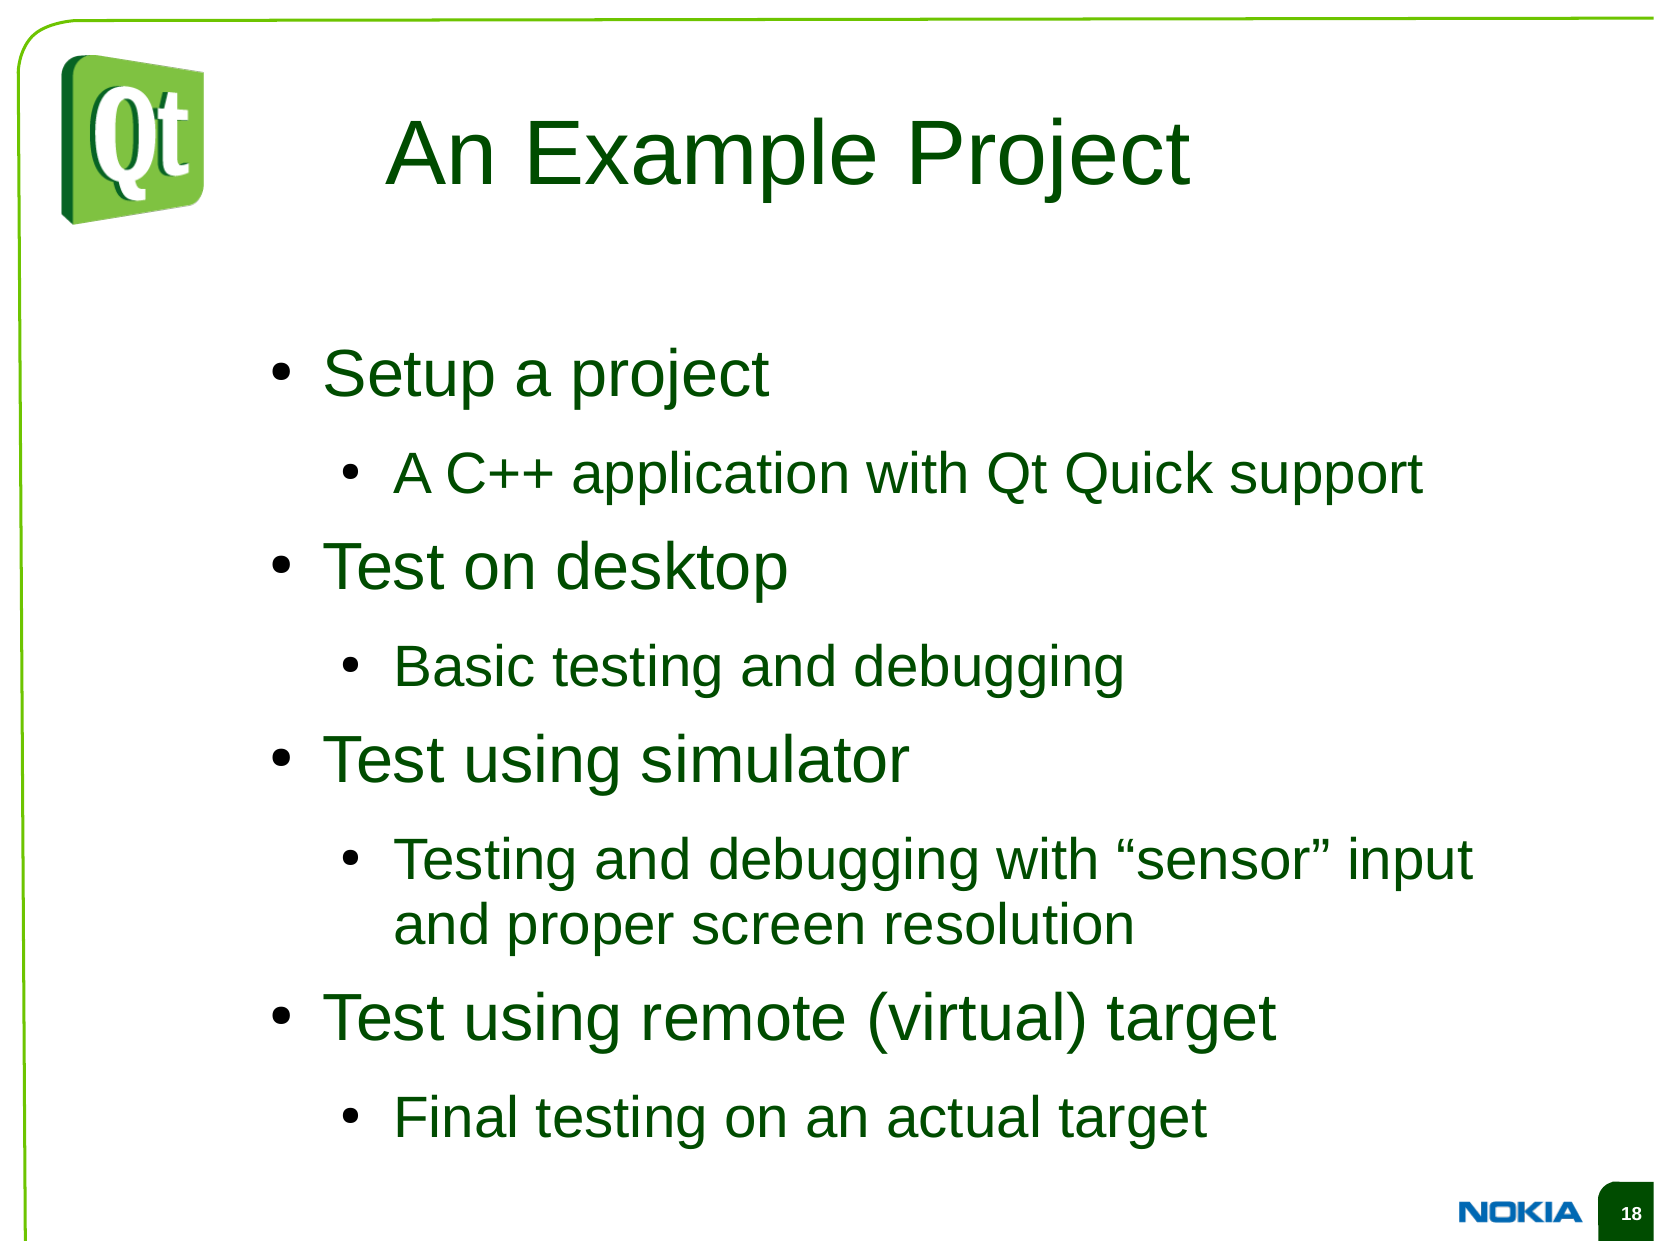

# An Example Project
Setup a project
A C++ application with Qt Quick support
Test on desktop
Basic testing and debugging
Test using simulator
Testing and debugging with “sensor” input and proper screen resolution
Test using remote (virtual) target
Final testing on an actual target